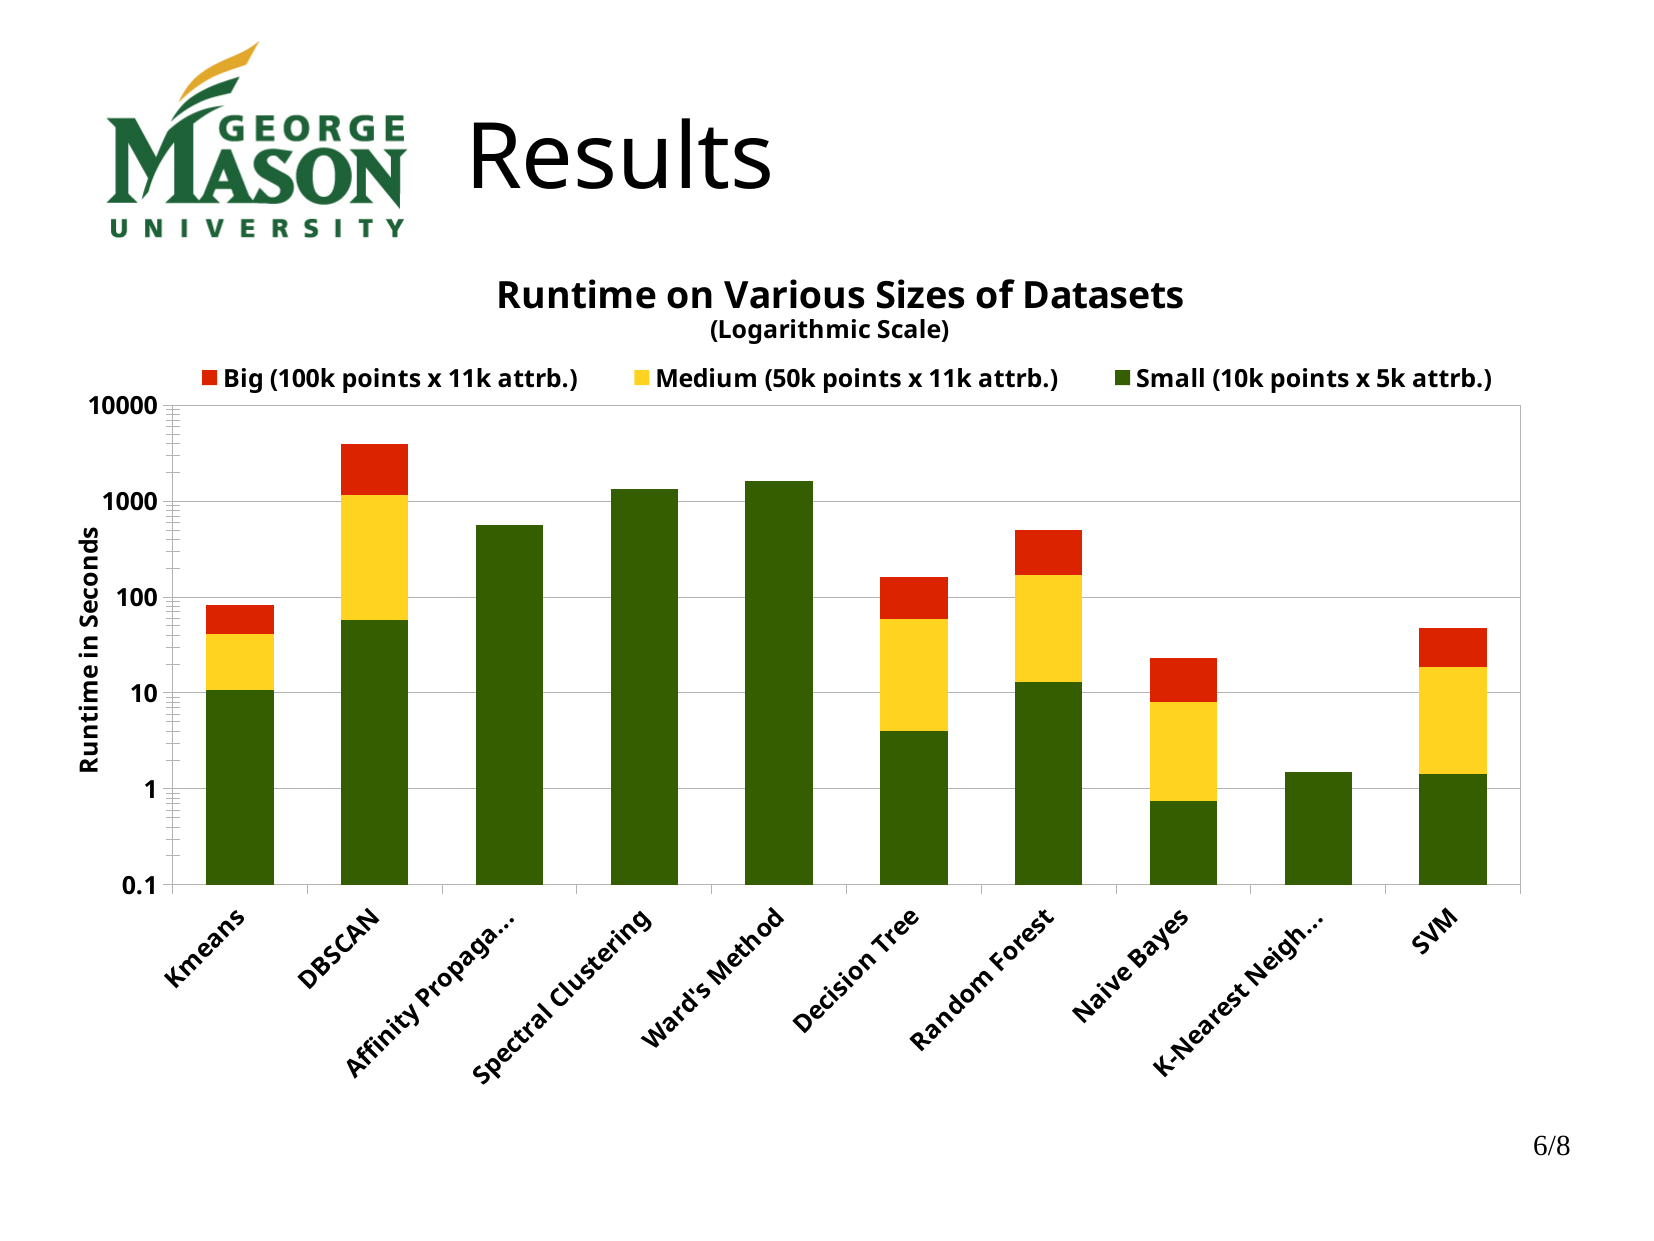

# Results
### Chart: Runtime on Various Sizes of Datasets
(Logarithmic Scale)
| Category | Small (10k points x 5k attrb.) | Medium (50k points x 11k attrb.) | Big (100k points x 11k attrb.) |
|---|---|---|---|
| Kmeans | 10.68 | 30.92 | 40.84 |
| DBSCAN | 57.9 | 1088.72 | 2835.578487 |
| Affinity Propagation | 558.1 | None | None |
| Spectral Clustering | 1334.91 | None | None |
| Ward's Method | 1613.21 | None | None |
| Decision Tree | 4.05 | 54.65 | 101.92 |
| Random Forest | 12.96 | 155.99 | 329.007626 |
| Naive Bayes | 0.75 | 7.28 | 14.930016 |
| K-Nearest Neighbors | 1.5 | None | None |
| SVM | 1.42 | 17.13 | 28.610894 |6